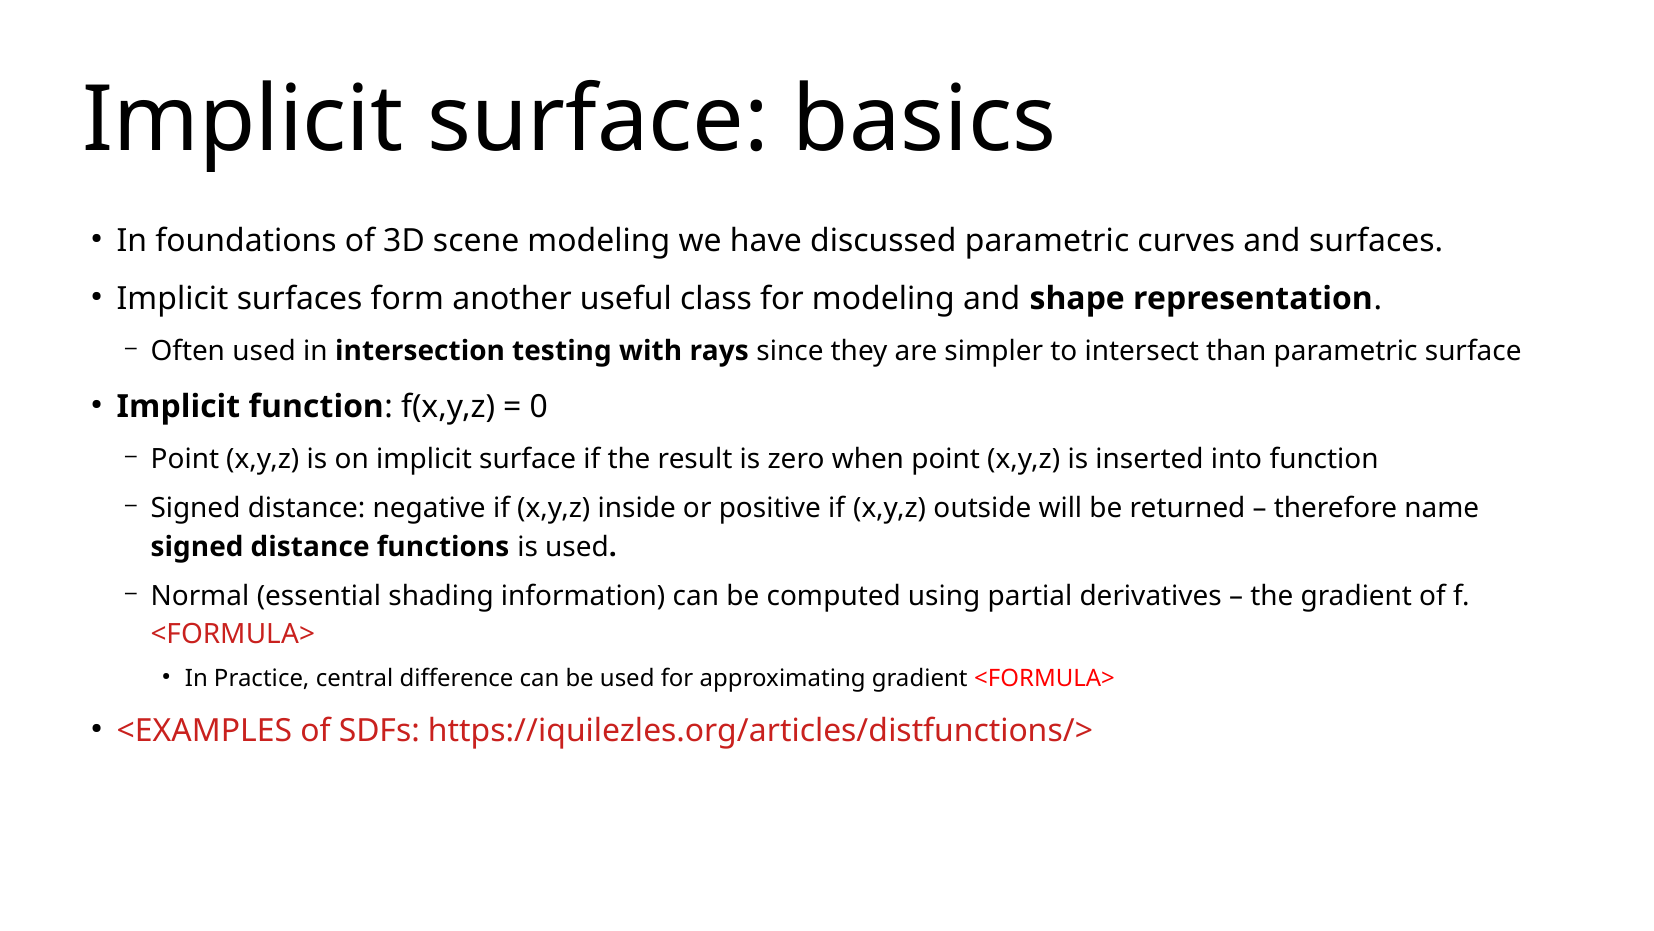

# Implicit surface: basics
In foundations of 3D scene modeling we have discussed parametric curves and surfaces.
Implicit surfaces form another useful class for modeling and shape representation.
Often used in intersection testing with rays since they are simpler to intersect than parametric surface
Implicit function: f(x,y,z) = 0
Point (x,y,z) is on implicit surface if the result is zero when point (x,y,z) is inserted into function
Signed distance: negative if (x,y,z) inside or positive if (x,y,z) outside will be returned – therefore name signed distance functions is used.
Normal (essential shading information) can be computed using partial derivatives – the gradient of f. <FORMULA>
In Practice, central difference can be used for approximating gradient <FORMULA>
<EXAMPLES of SDFs: https://iquilezles.org/articles/distfunctions/>